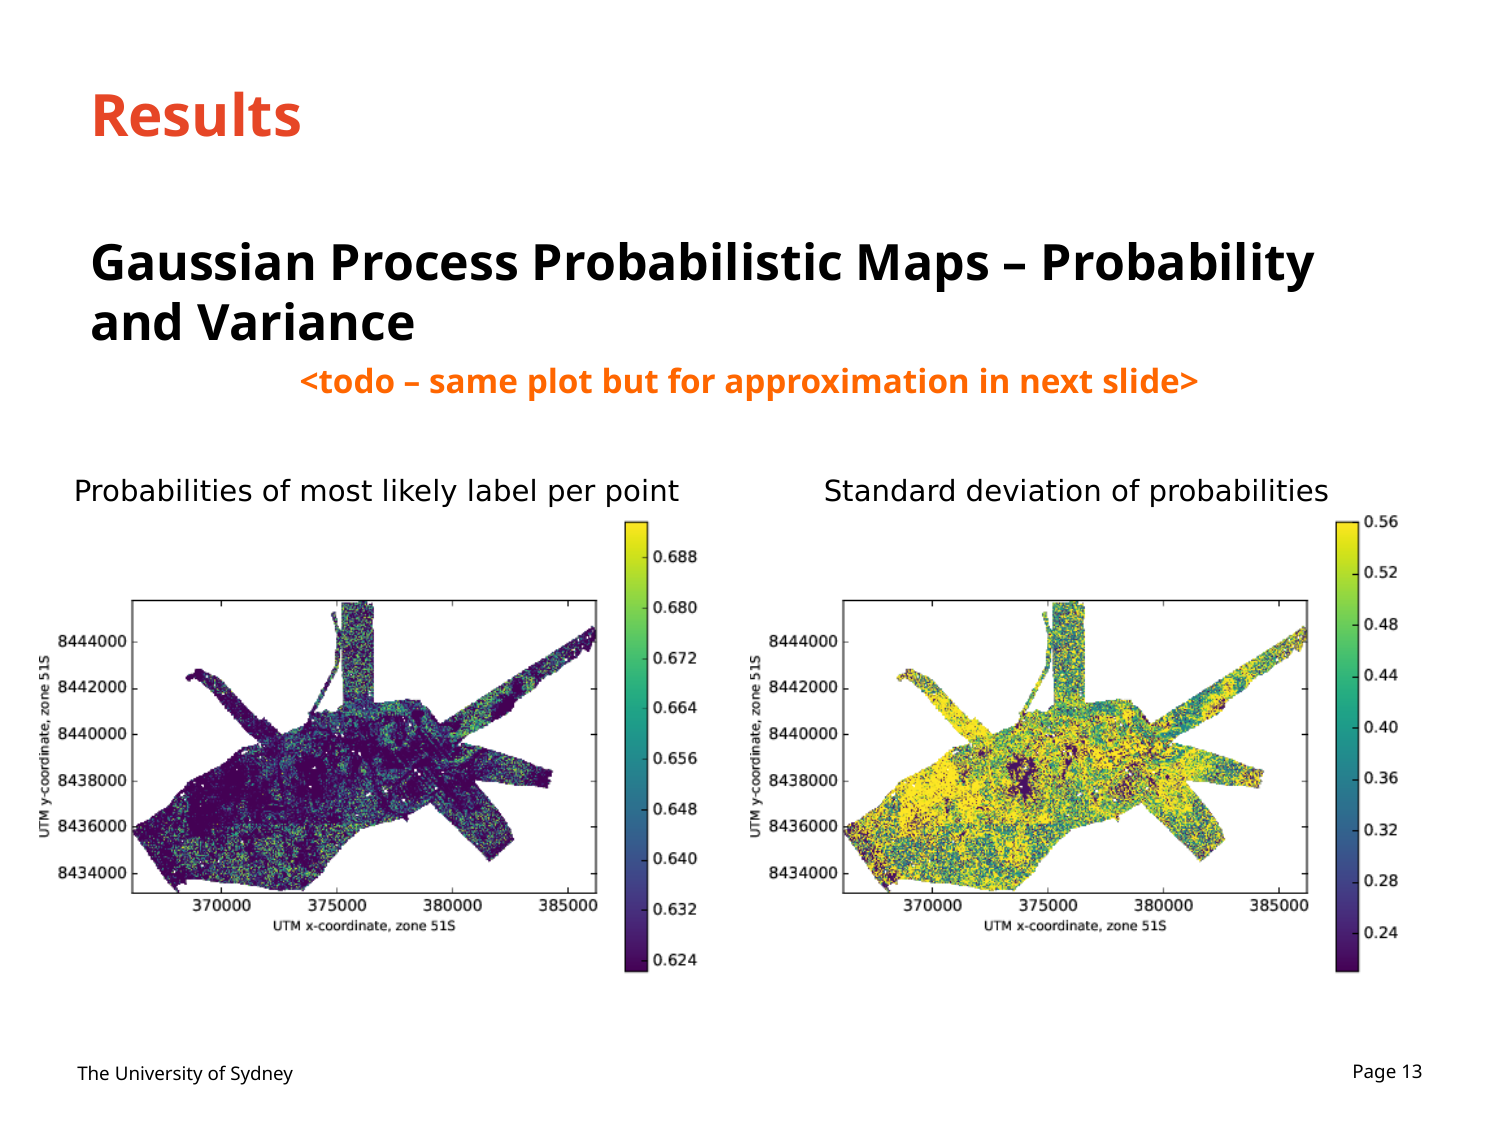

# Results
Gaussian Process Probabilistic Maps – Probability and Variance
<todo – same plot but for approximation in next slide>
Probabilities of most likely label per point
Standard deviation of probabilities